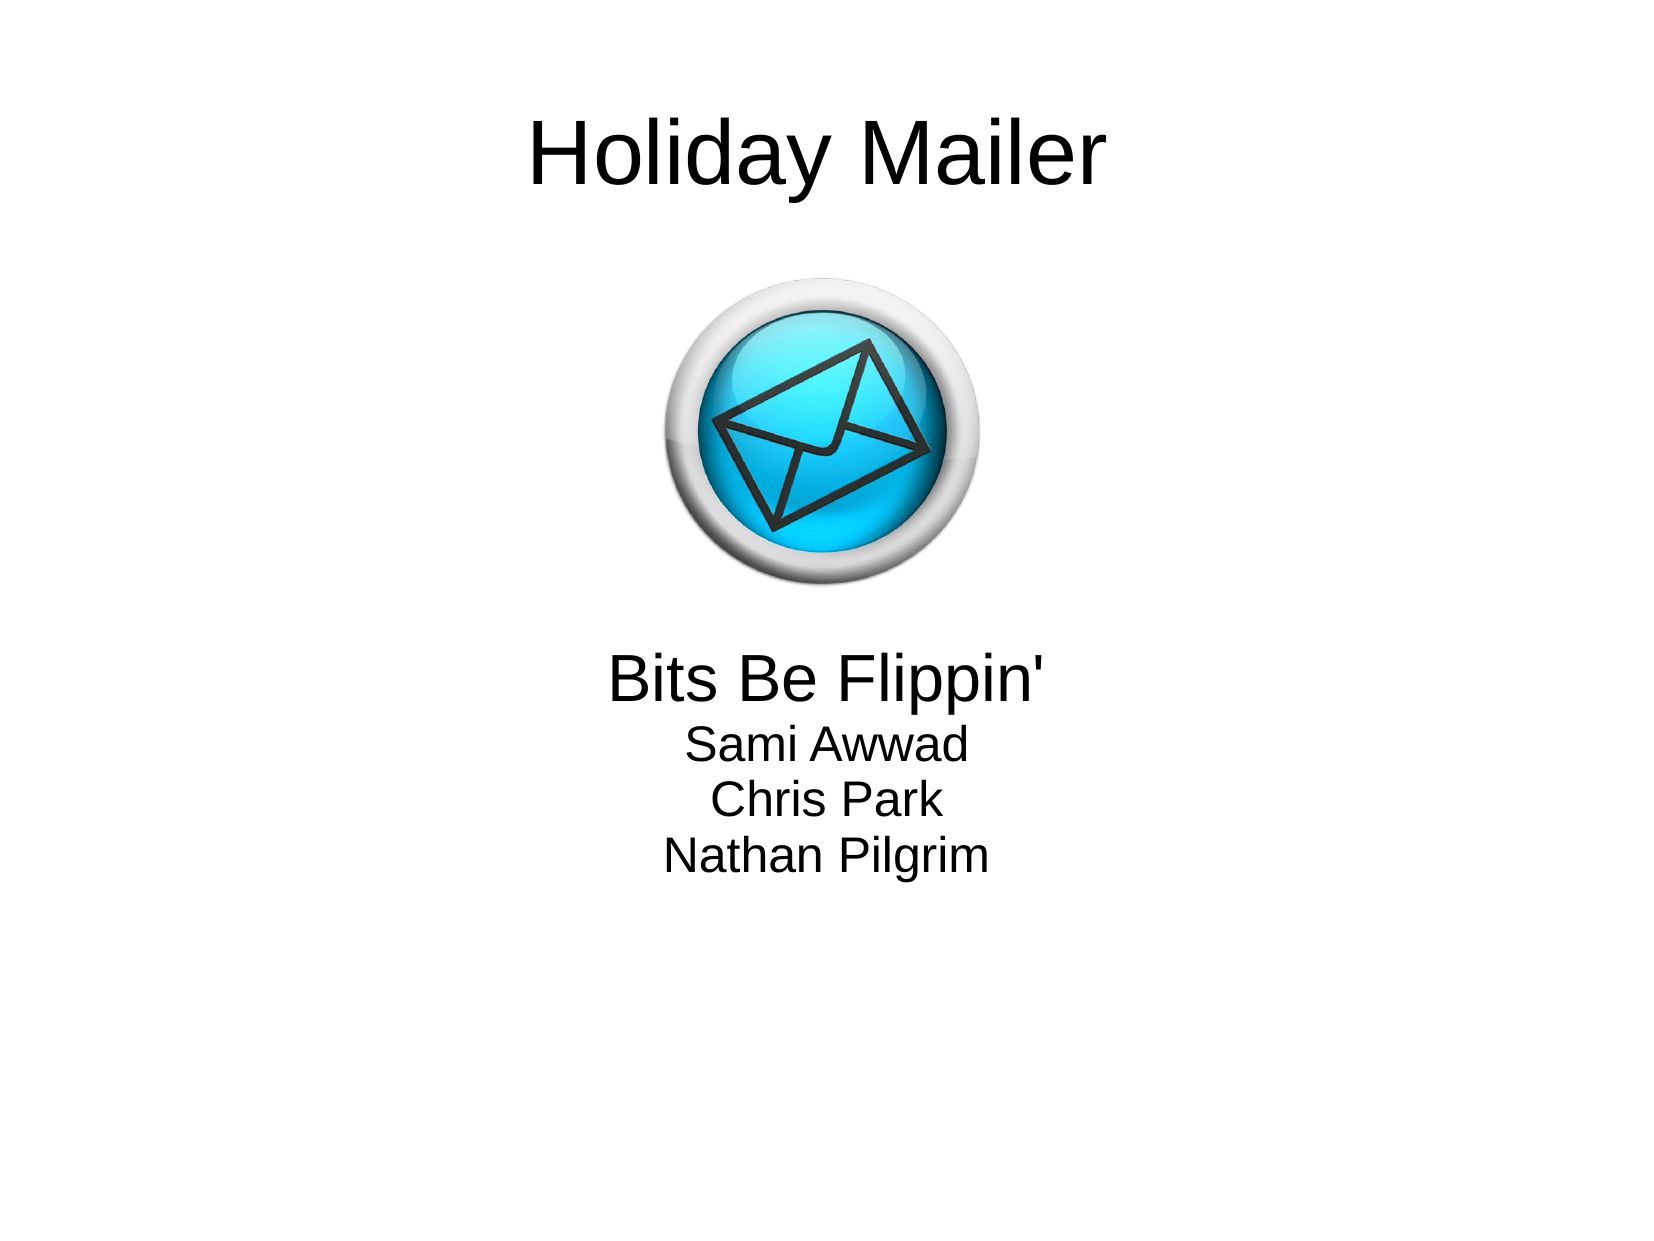

# Holiday Mailer
Bits Be Flippin'
Sami Awwad
Chris Park
Nathan Pilgrim